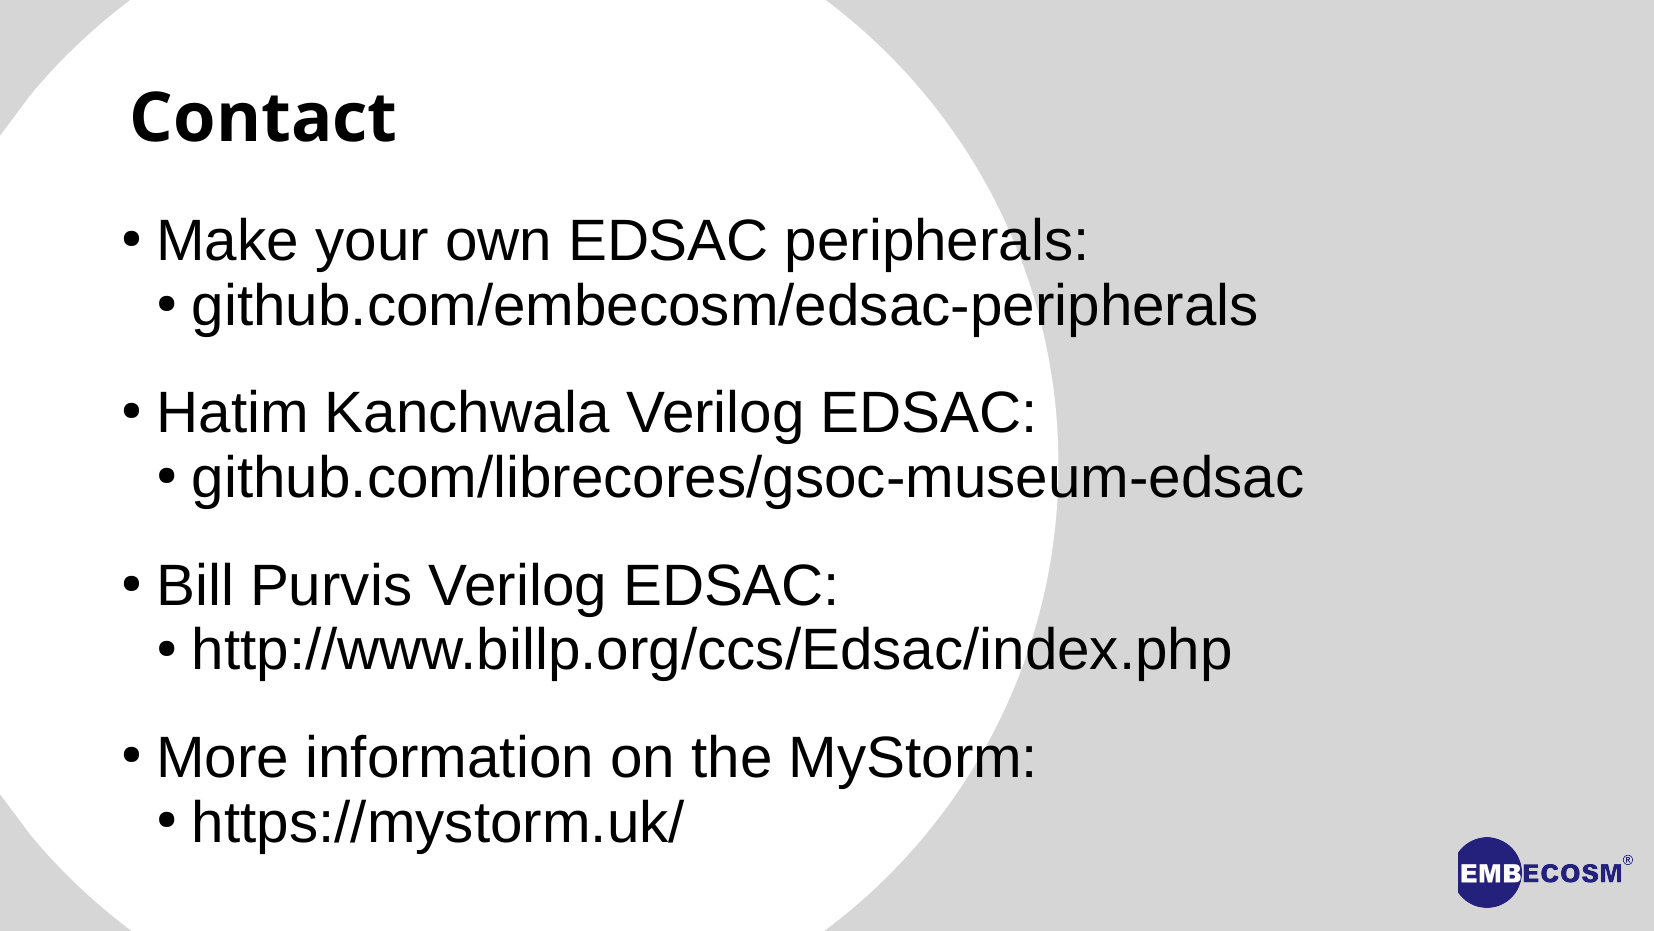

# Contact
Make your own EDSAC peripherals:
github.com/embecosm/edsac-peripherals
Hatim Kanchwala Verilog EDSAC:
github.com/librecores/gsoc-museum-edsac
Bill Purvis Verilog EDSAC:
http://www.billp.org/ccs/Edsac/index.php
More information on the MyStorm:
https://mystorm.uk/